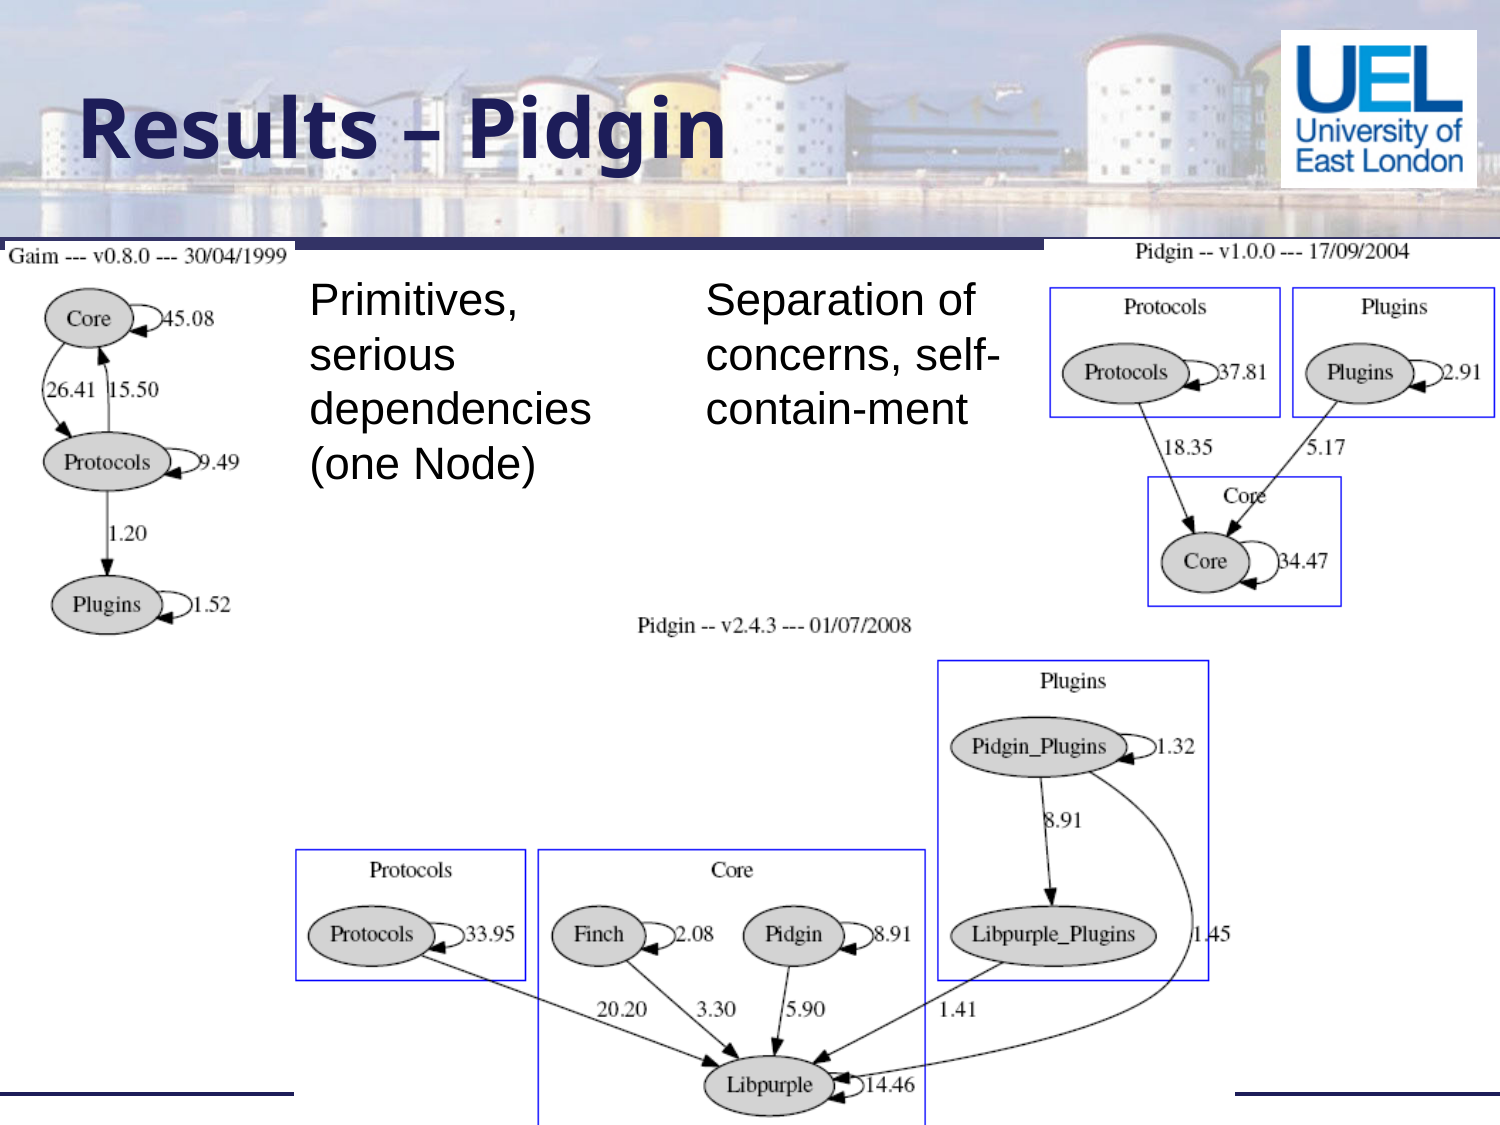

# Results – Pidgin
Primitives, serious dependencies
(one Node)
Separation of concerns, self-contain-ment